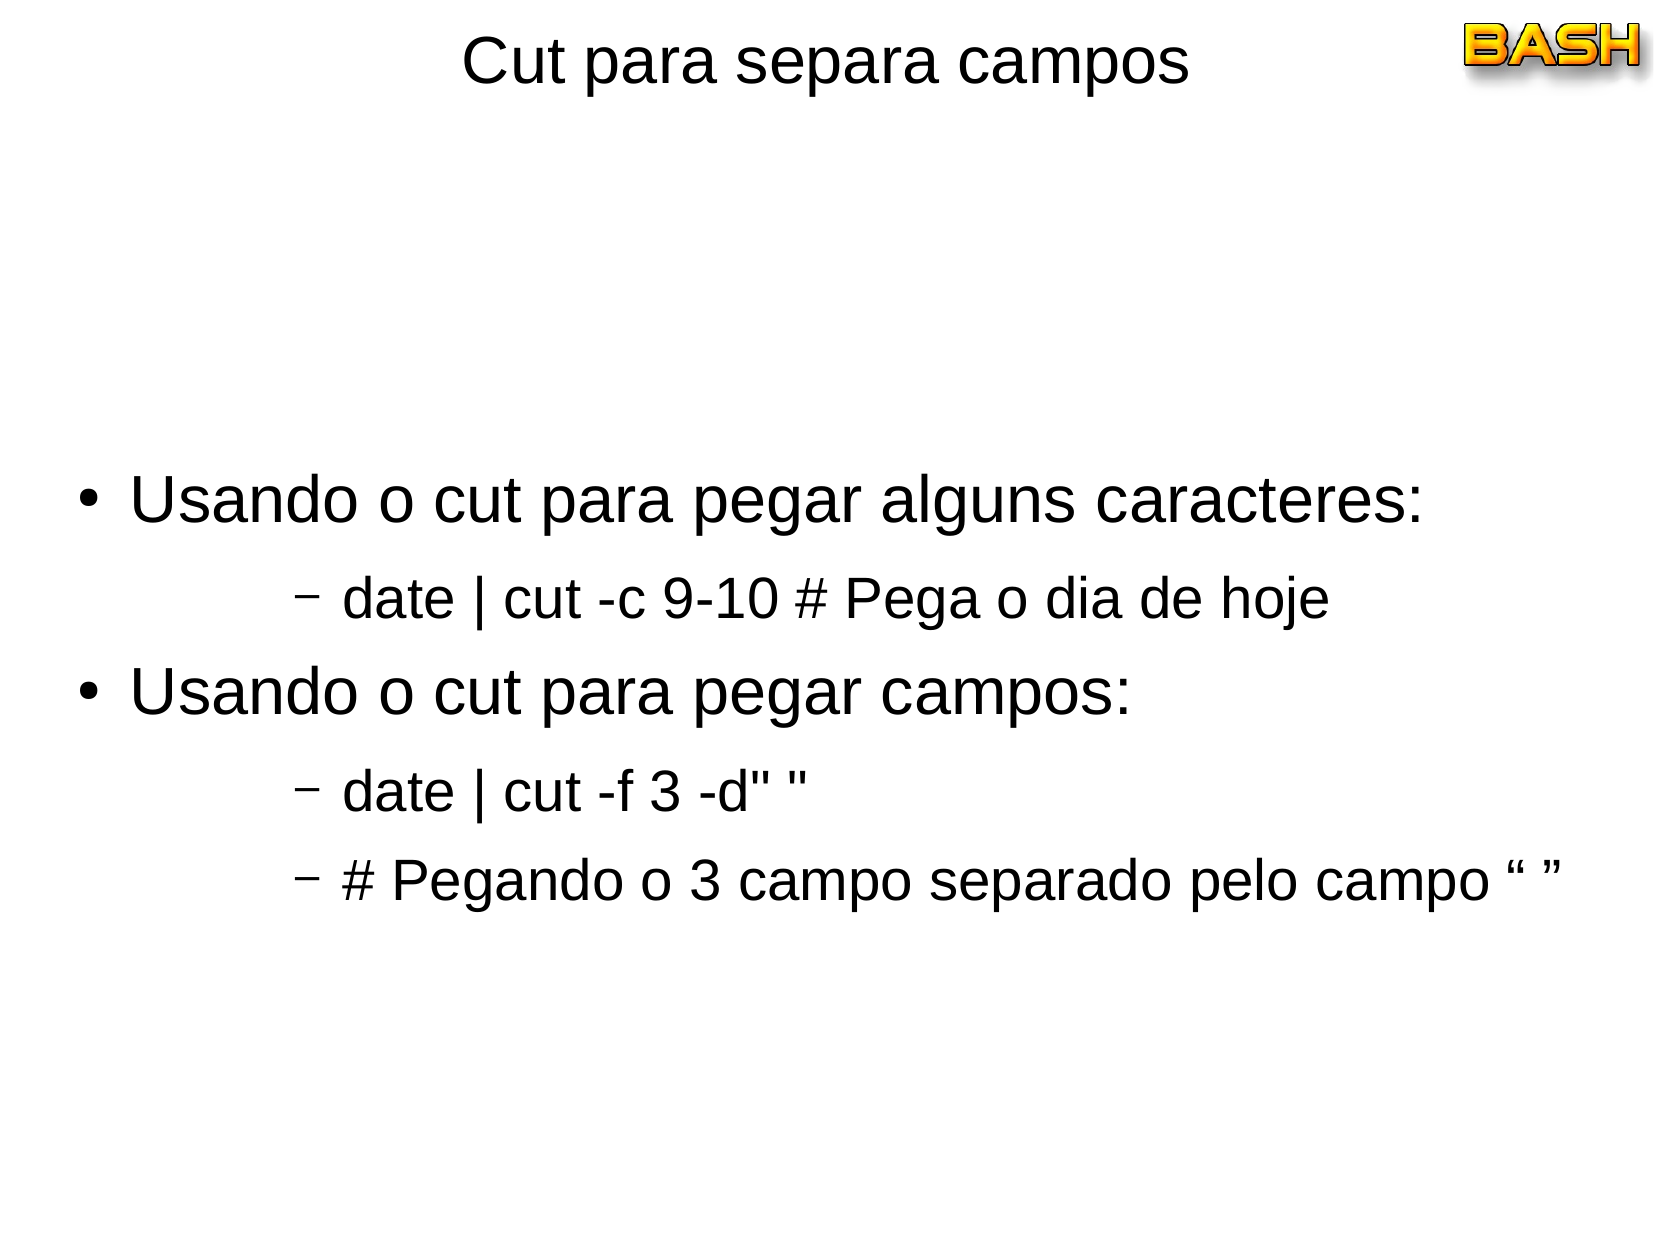

# Cut para separa campos
Usando o cut para pegar alguns caracteres:
date | cut -c 9-10 # Pega o dia de hoje
Usando o cut para pegar campos:
date | cut -f 3 -d" "
# Pegando o 3 campo separado pelo campo “ ”